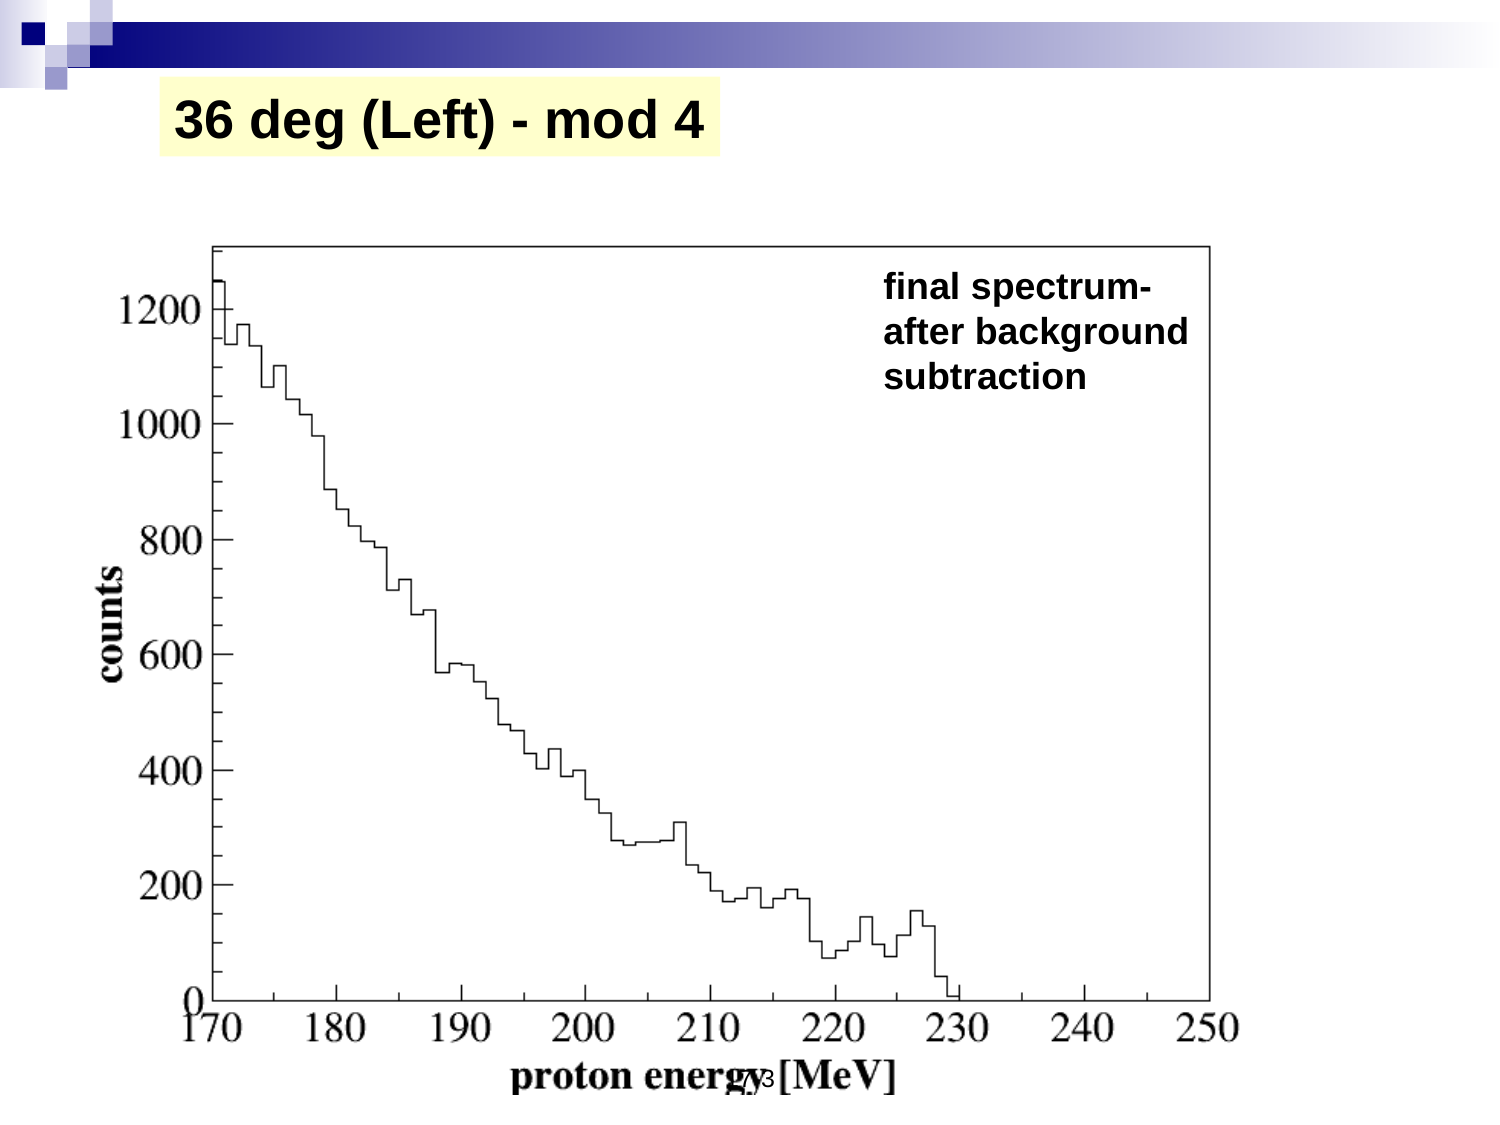

36 deg (Left) - mod 4
final spectrum-
after background
subtraction
17-3